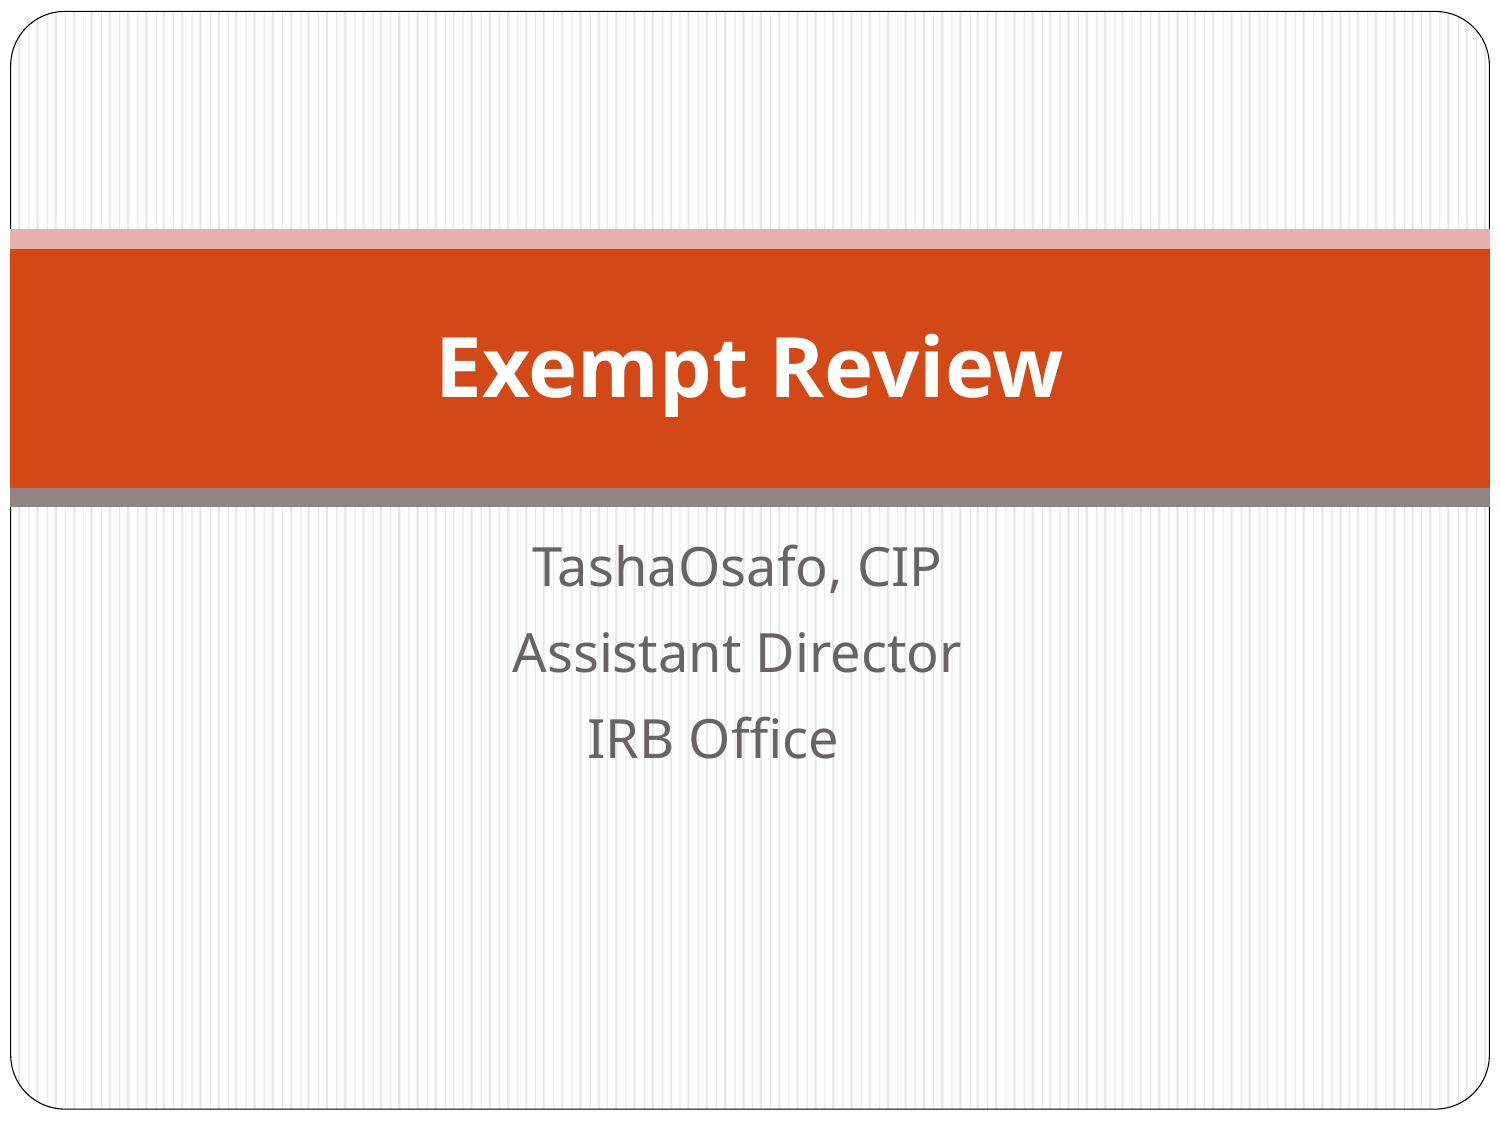

Exempt Review
# TashaOsafo, CIP
Assistant Director
IRB Office